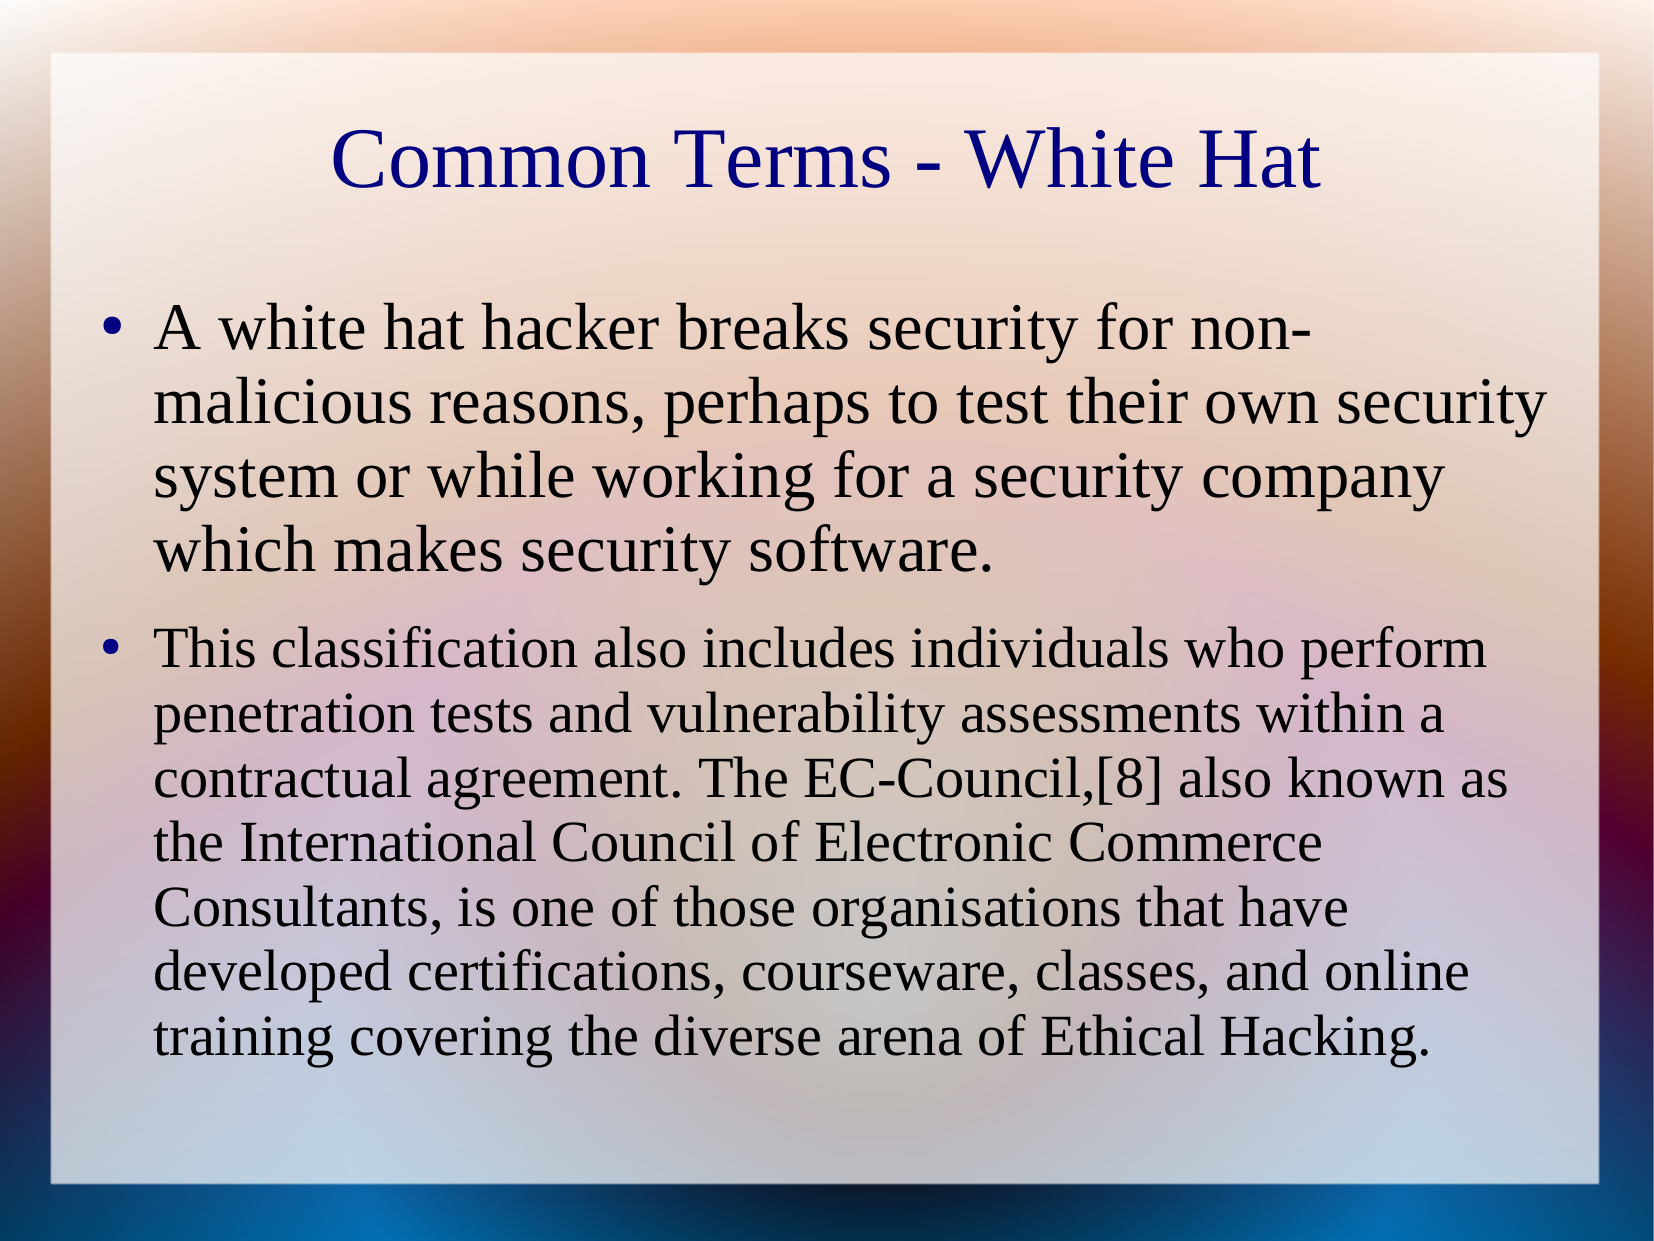

# Common Terms - White Hat
A white hat hacker breaks security for non-malicious reasons, perhaps to test their own security system or while working for a security company which makes security software.
This classification also includes individuals who perform penetration tests and vulnerability assessments within a contractual agreement. The EC-Council,[8] also known as the International Council of Electronic Commerce Consultants, is one of those organisations that have developed certifications, courseware, classes, and online training covering the diverse arena of Ethical Hacking.